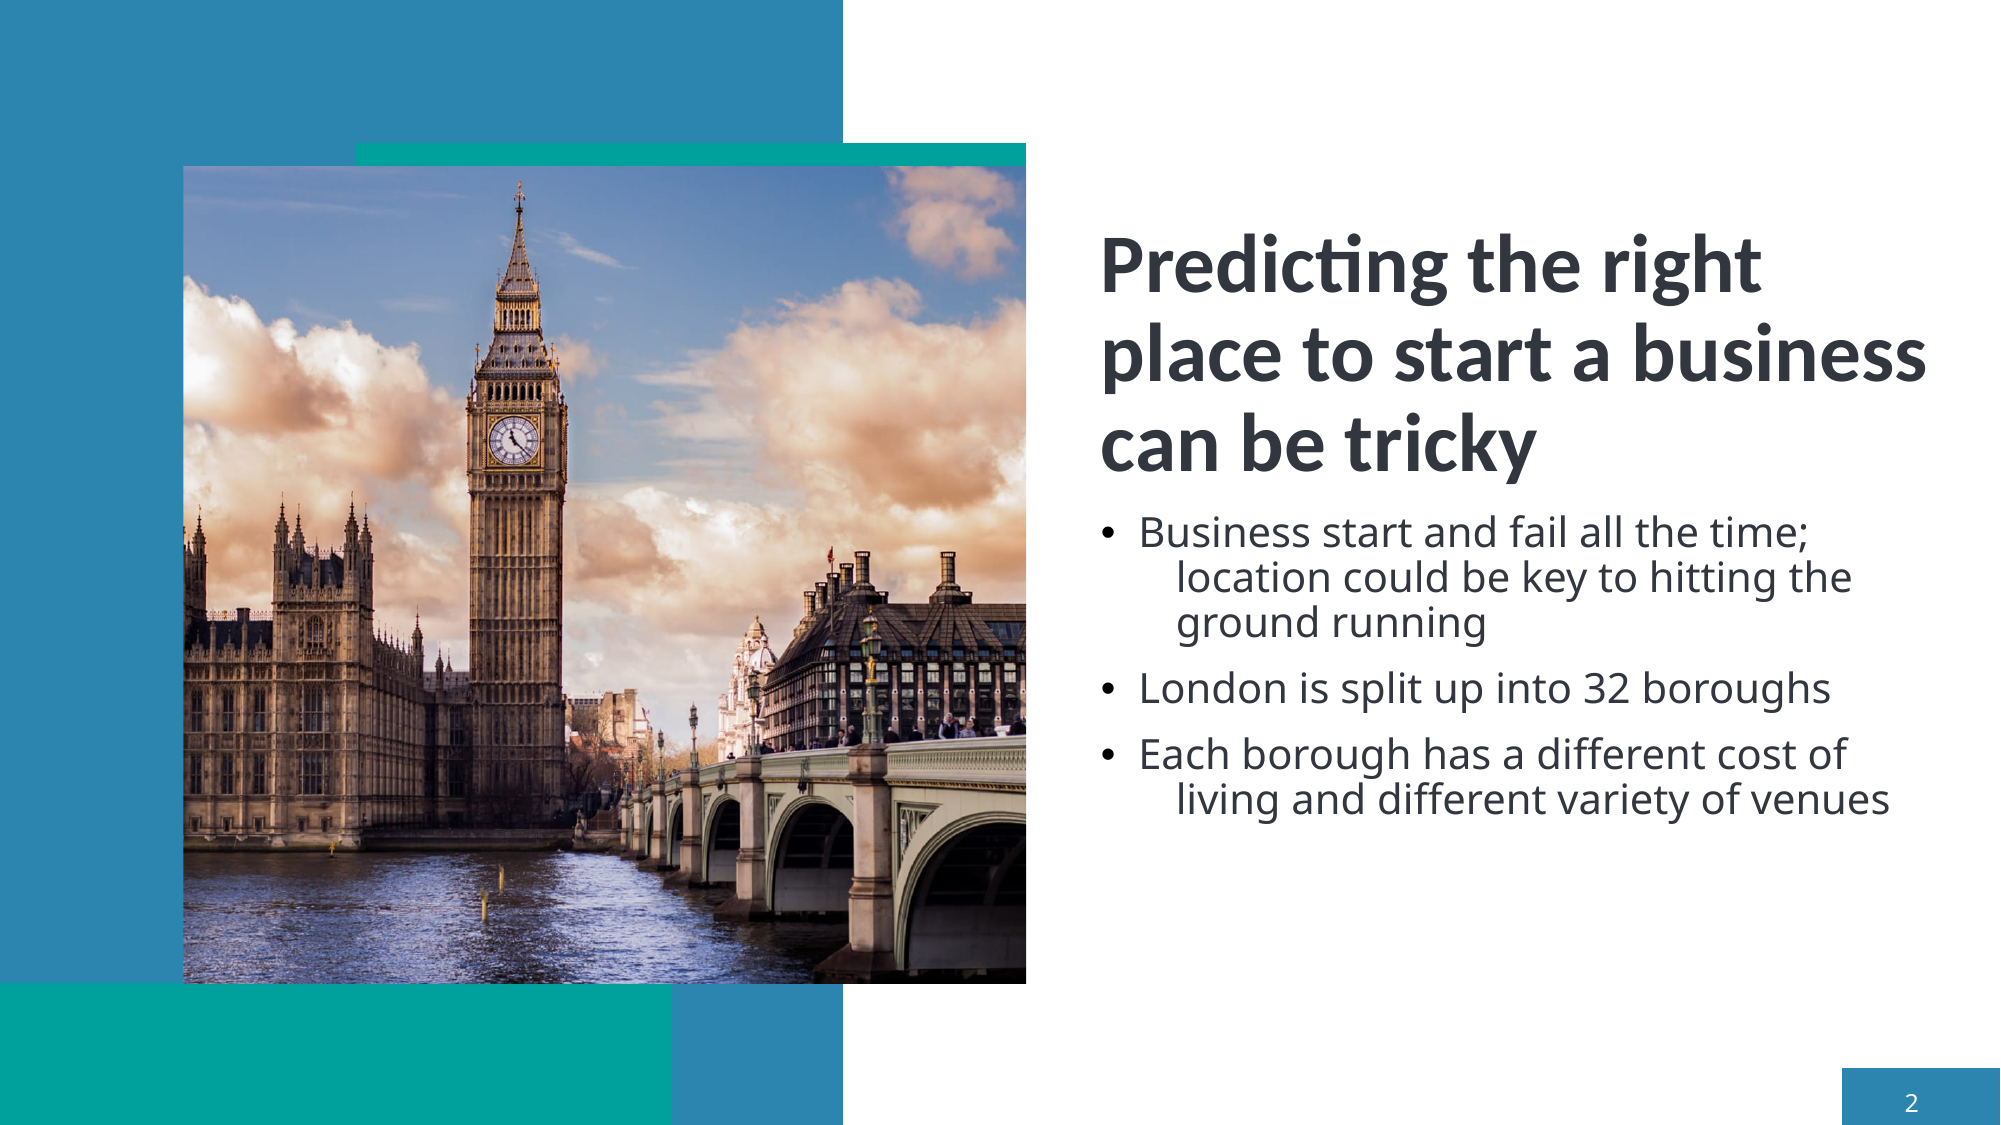

# Predicting the right place to start a business can be tricky
Business start and fail all the time; location could be key to hitting the ground running
London is split up into 32 boroughs
Each borough has a different cost of living and different variety of venues
2